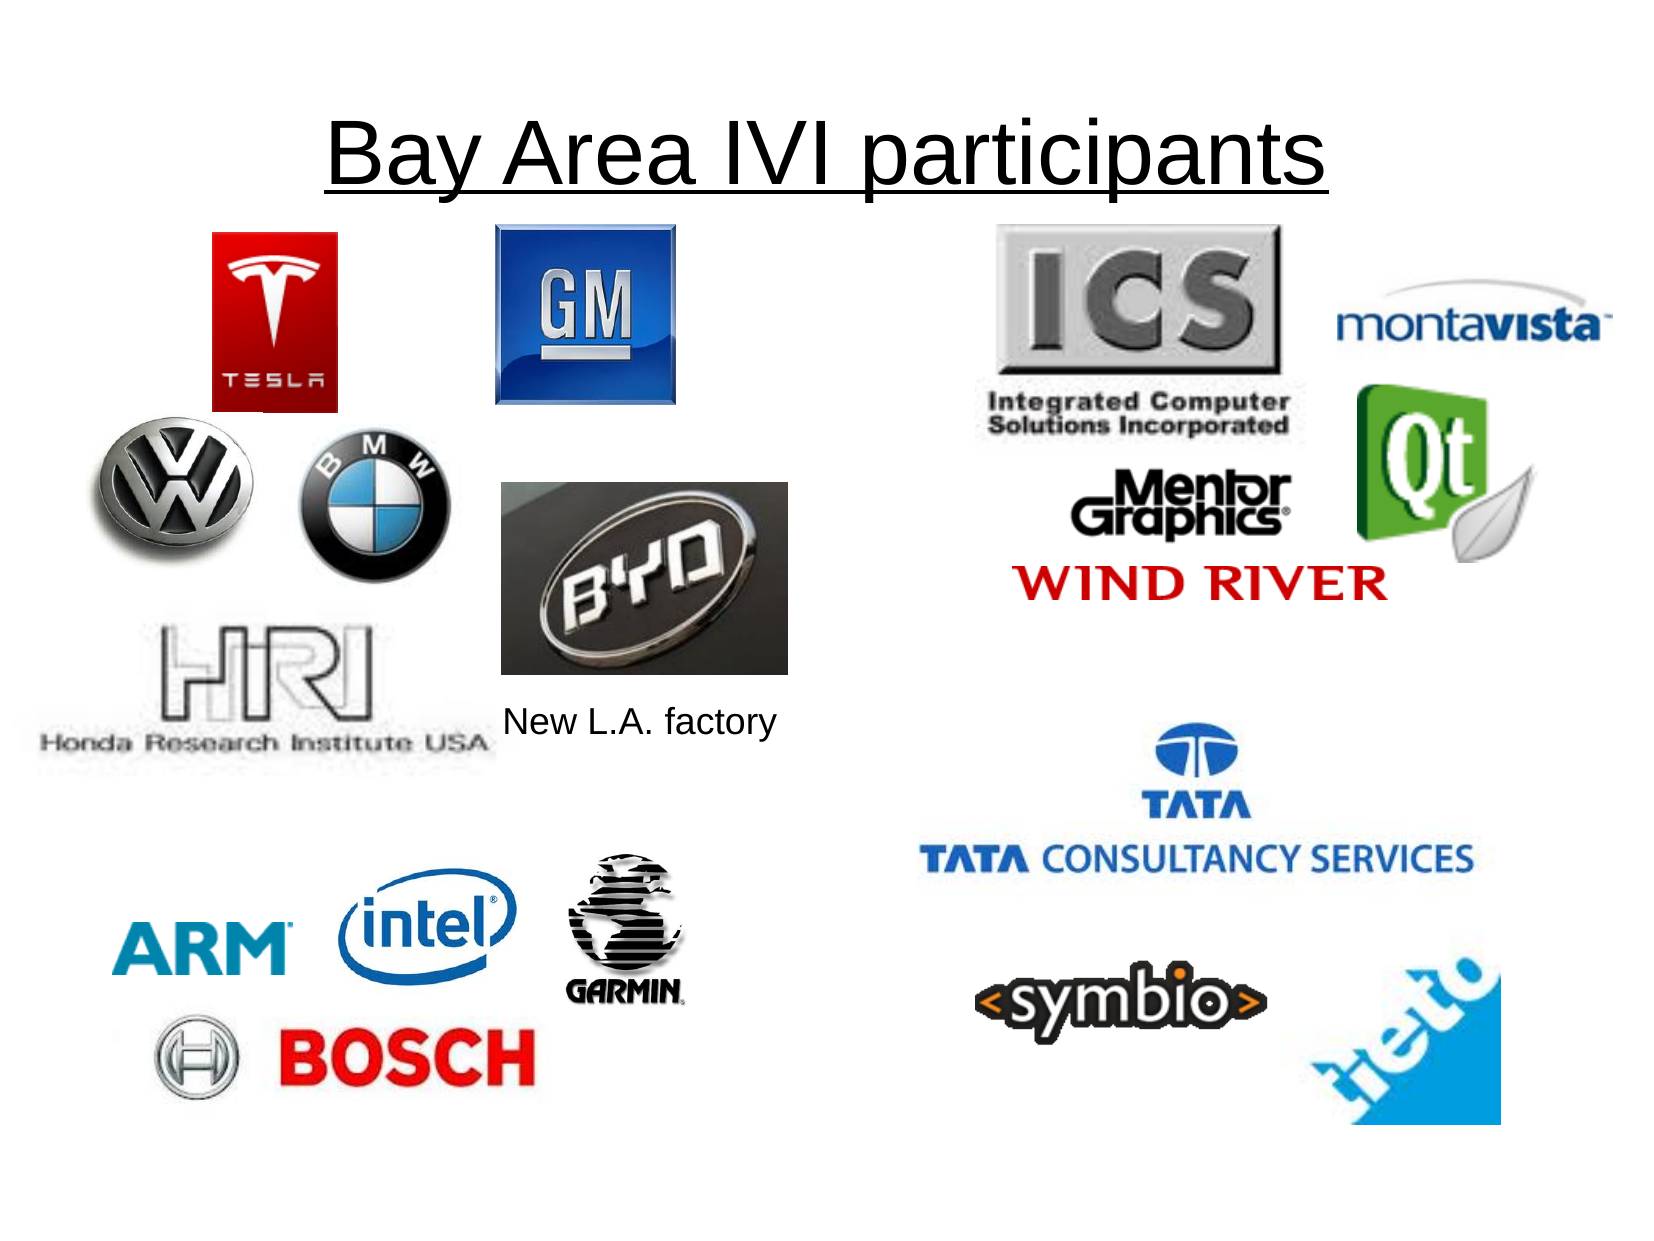

# Bay Area IVI participants
New L.A. factory